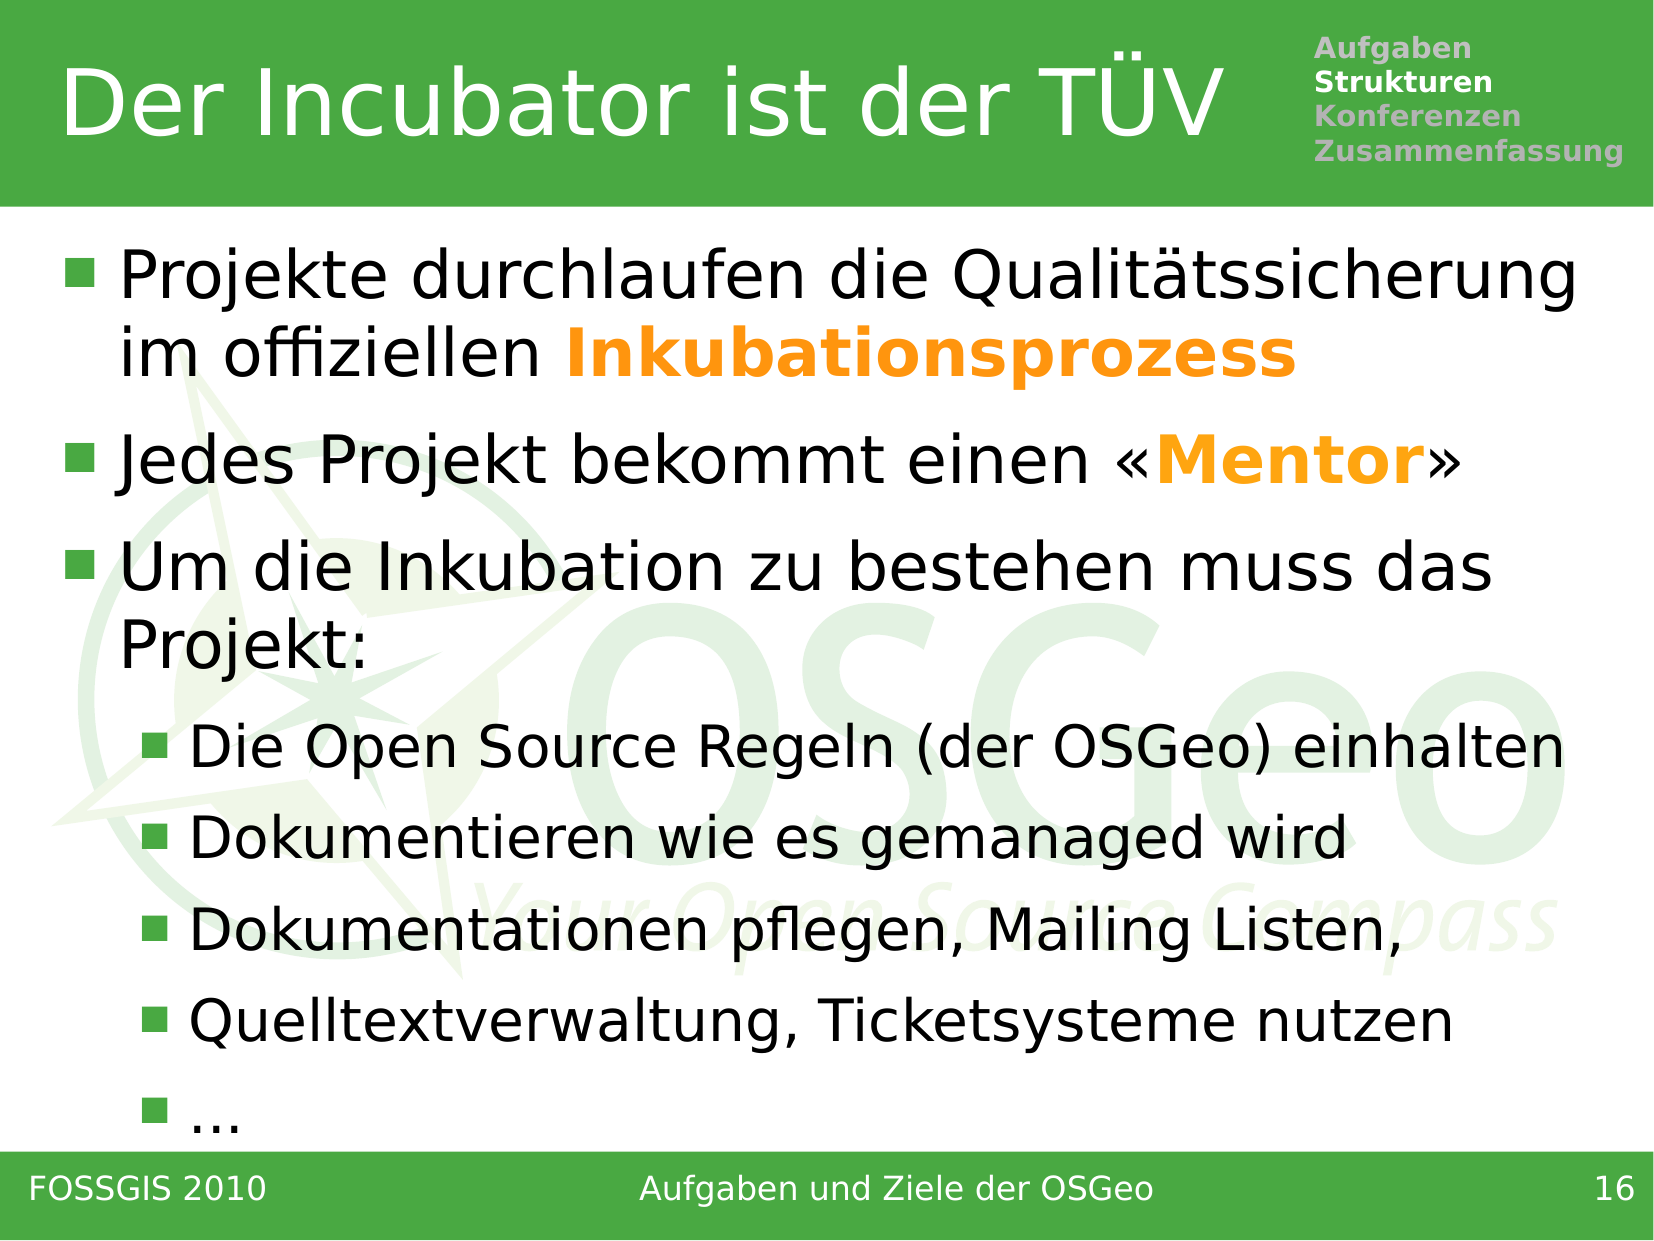

Aufgaben
Strukturen
Konferenzen
Zusammenfassung
# Der Incubator ist der TÜV
Projekte durchlaufen die Qualitätssicherung im offiziellen Inkubationsprozess
Jedes Projekt bekommt einen «Mentor»
Um die Inkubation zu bestehen muss das Projekt:
Die Open Source Regeln (der OSGeo) einhalten
Dokumentieren wie es gemanaged wird
Dokumentationen pflegen, Mailing Listen,
Quelltextverwaltung, Ticketsysteme nutzen
...
FOSSGIS 2010
Aufgaben und Ziele der OSGeo
16